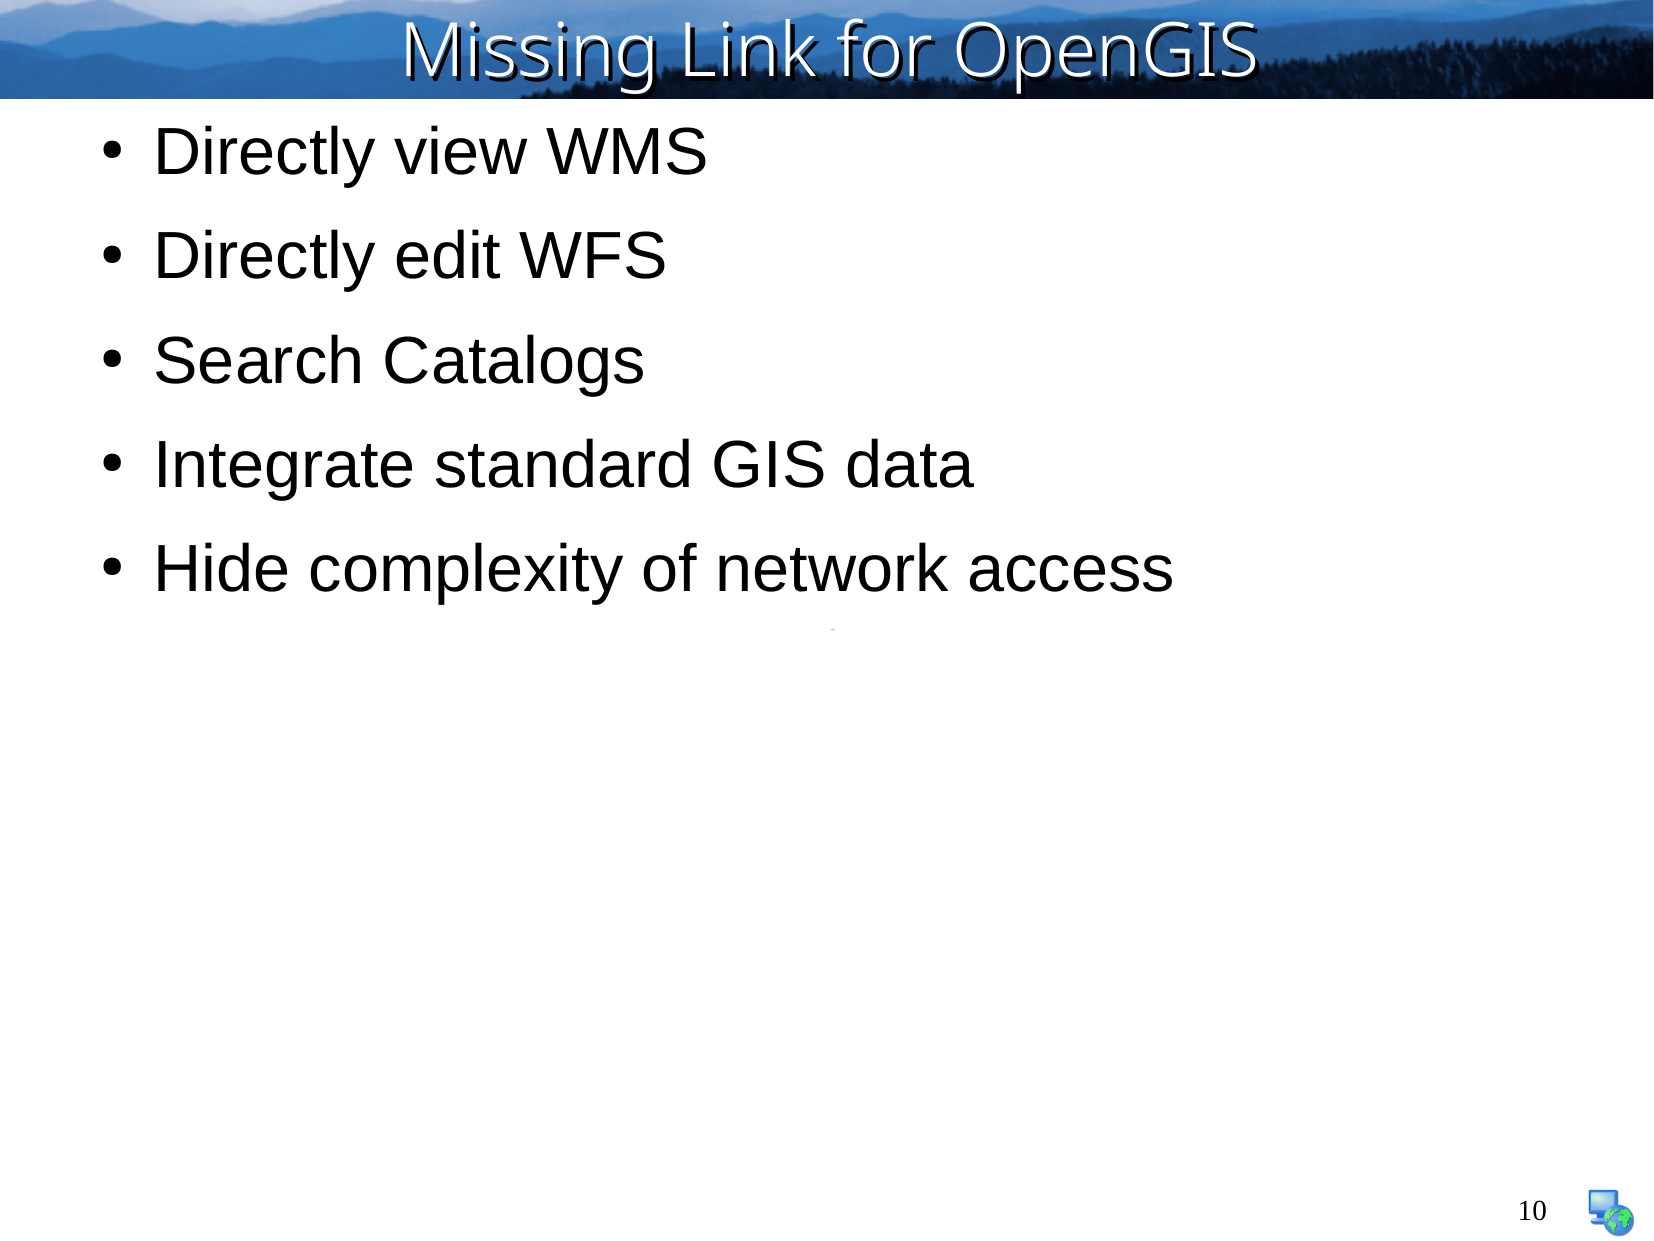

# Missing Link for OpenGIS
Directly view WMS
Directly edit WFS
Search Catalogs
Integrate standard GIS data
Hide complexity of network access
10